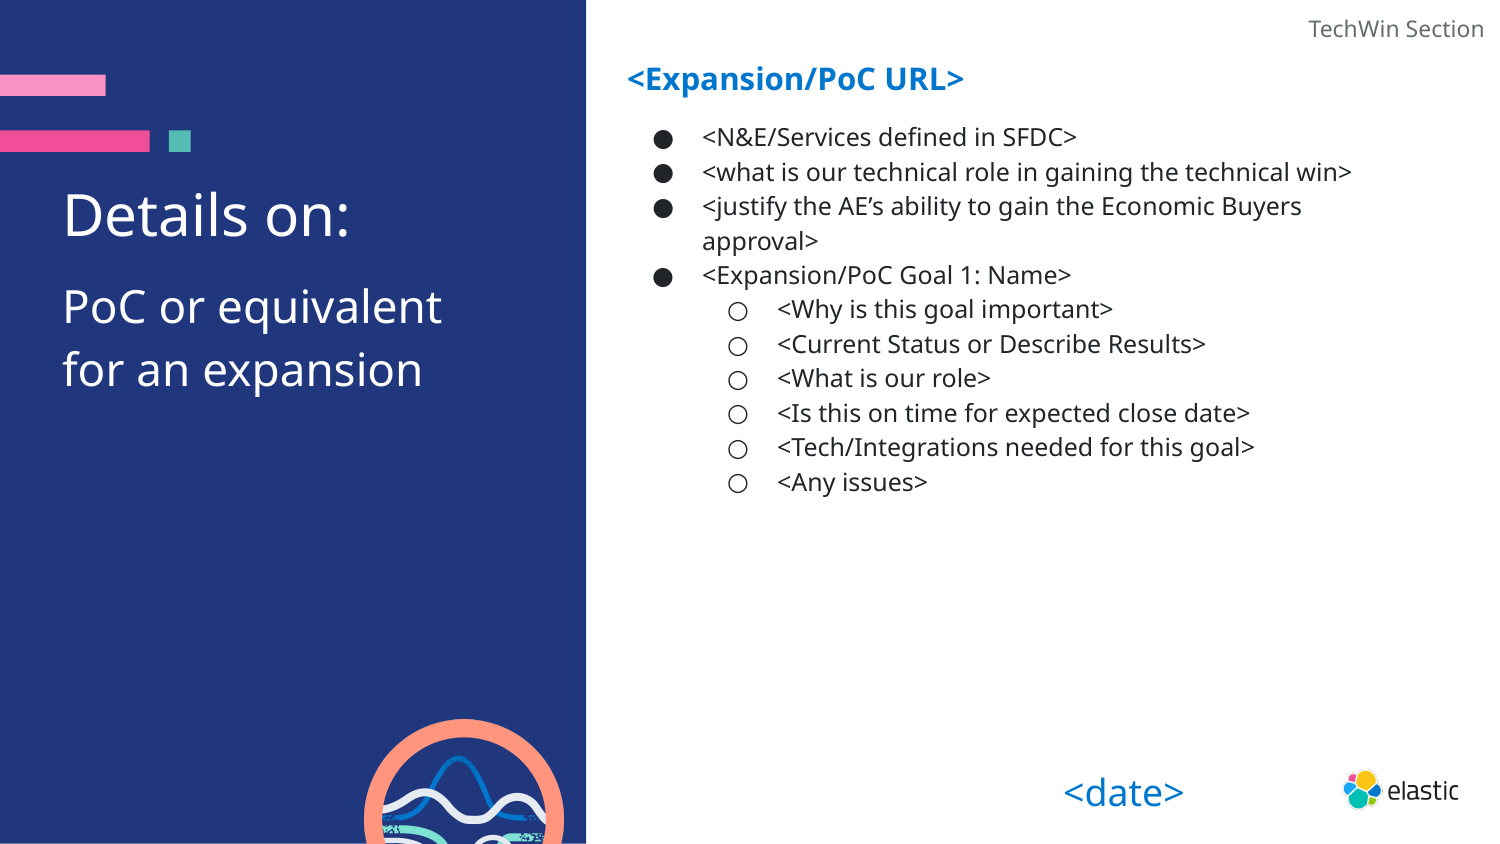

TechWin Section
<Expansion/PoC URL>
<N&E/Services defined in SFDC>
<what is our technical role in gaining the technical win>
<justify the AE’s ability to gain the Economic Buyers approval>
<Expansion/PoC Goal 1: Name>
<Why is this goal important>
<Current Status or Describe Results>
<What is our role>
<Is this on time for expected close date>
<Tech/Integrations needed for this goal>
<Any issues>
Details on:
PoC or equivalent for an expansion
<date>